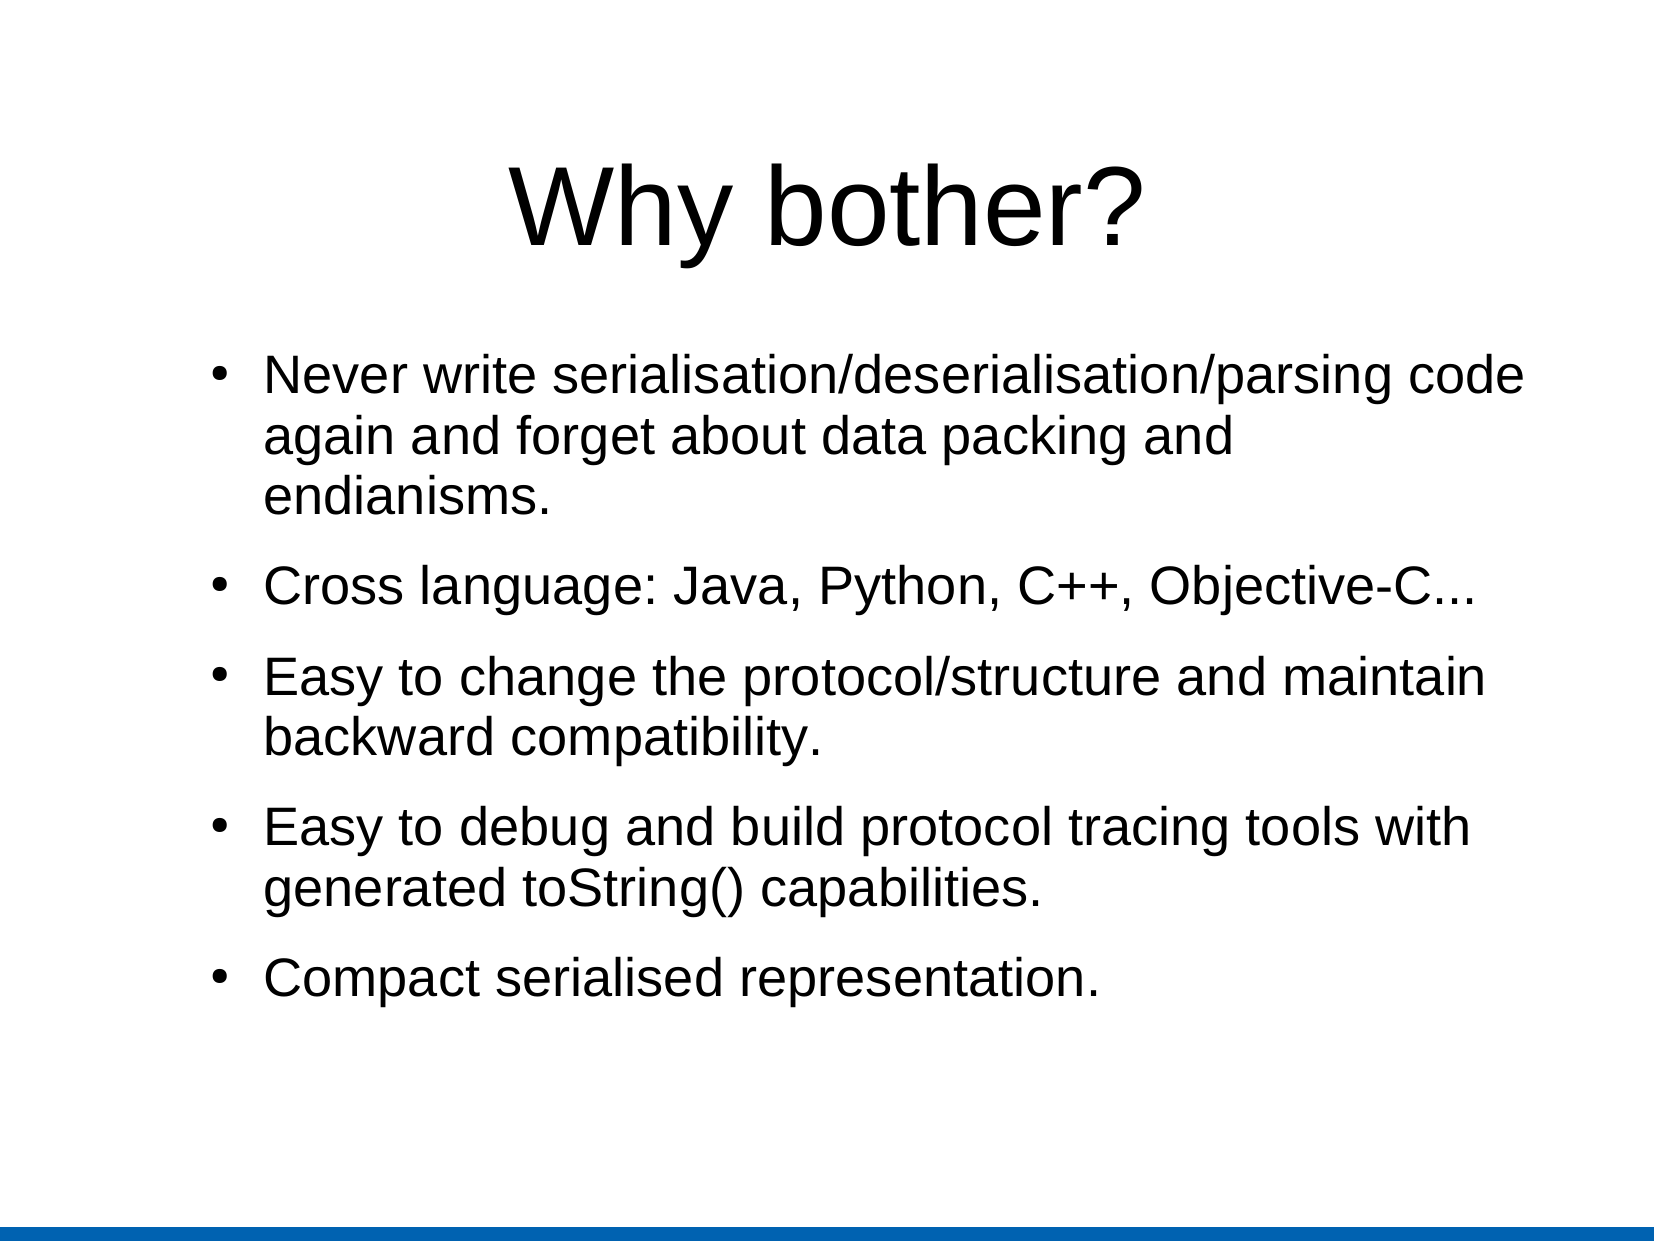

# Why bother?
Never write serialisation/deserialisation/parsing code again and forget about data packing and endianisms.
Cross language: Java, Python, C++, Objective-C...
Easy to change the protocol/structure and maintain backward compatibility.
Easy to debug and build protocol tracing tools with generated toString() capabilities.
Compact serialised representation.